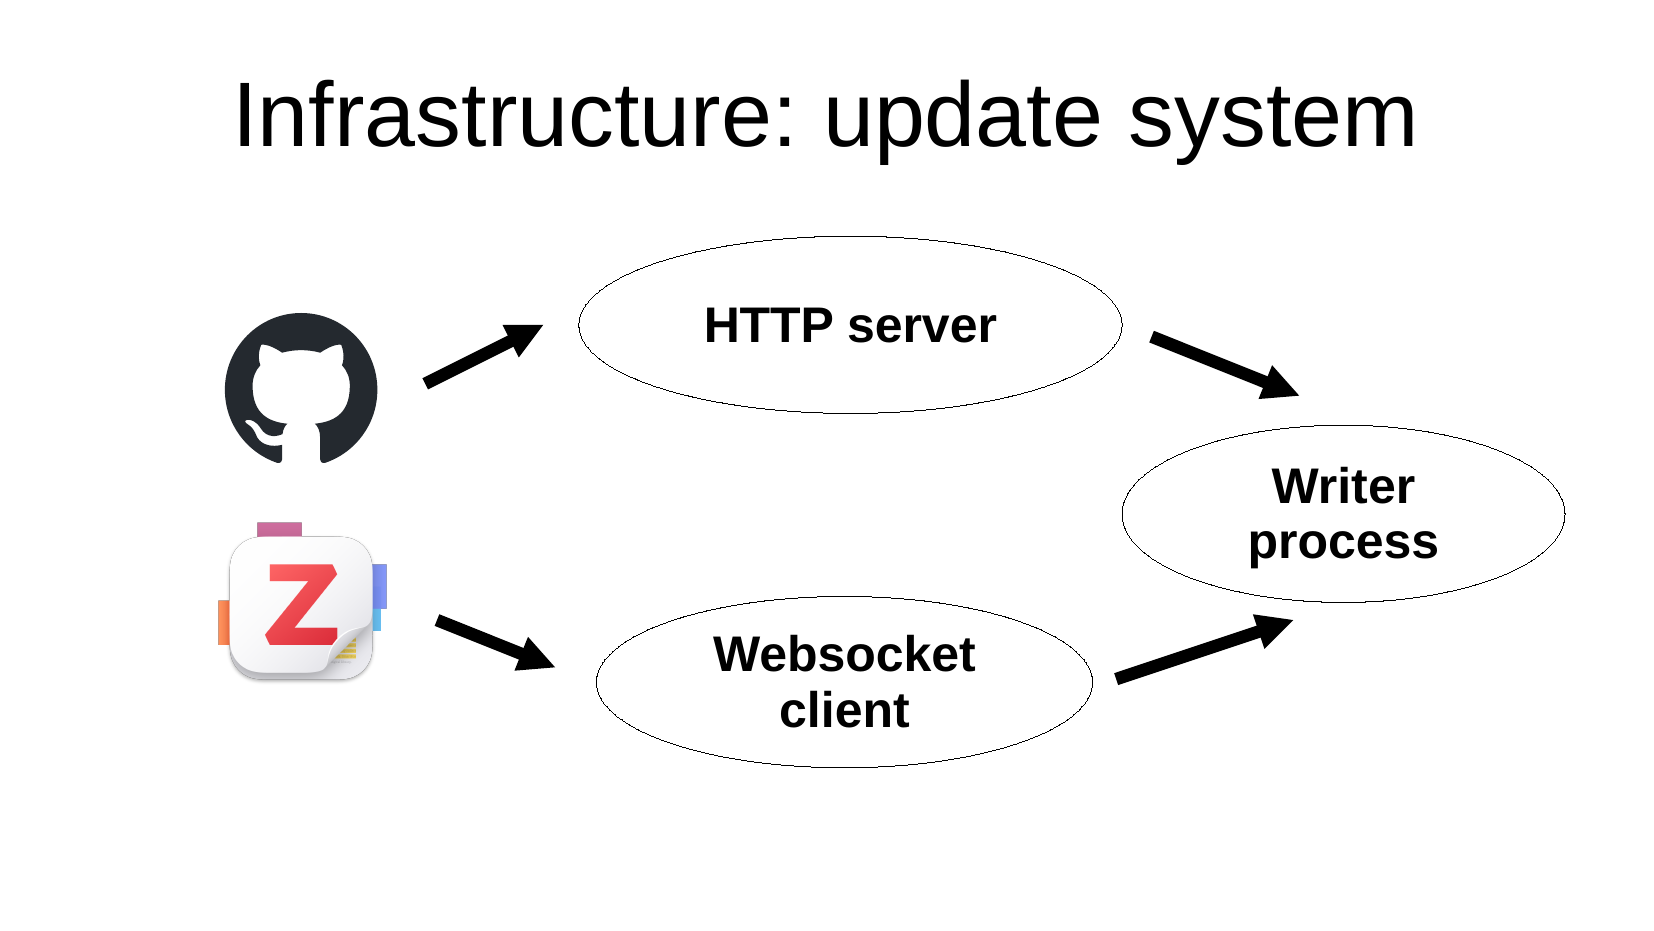

# Infrastructure: update system
HTTP server
Writer process
Websocket client